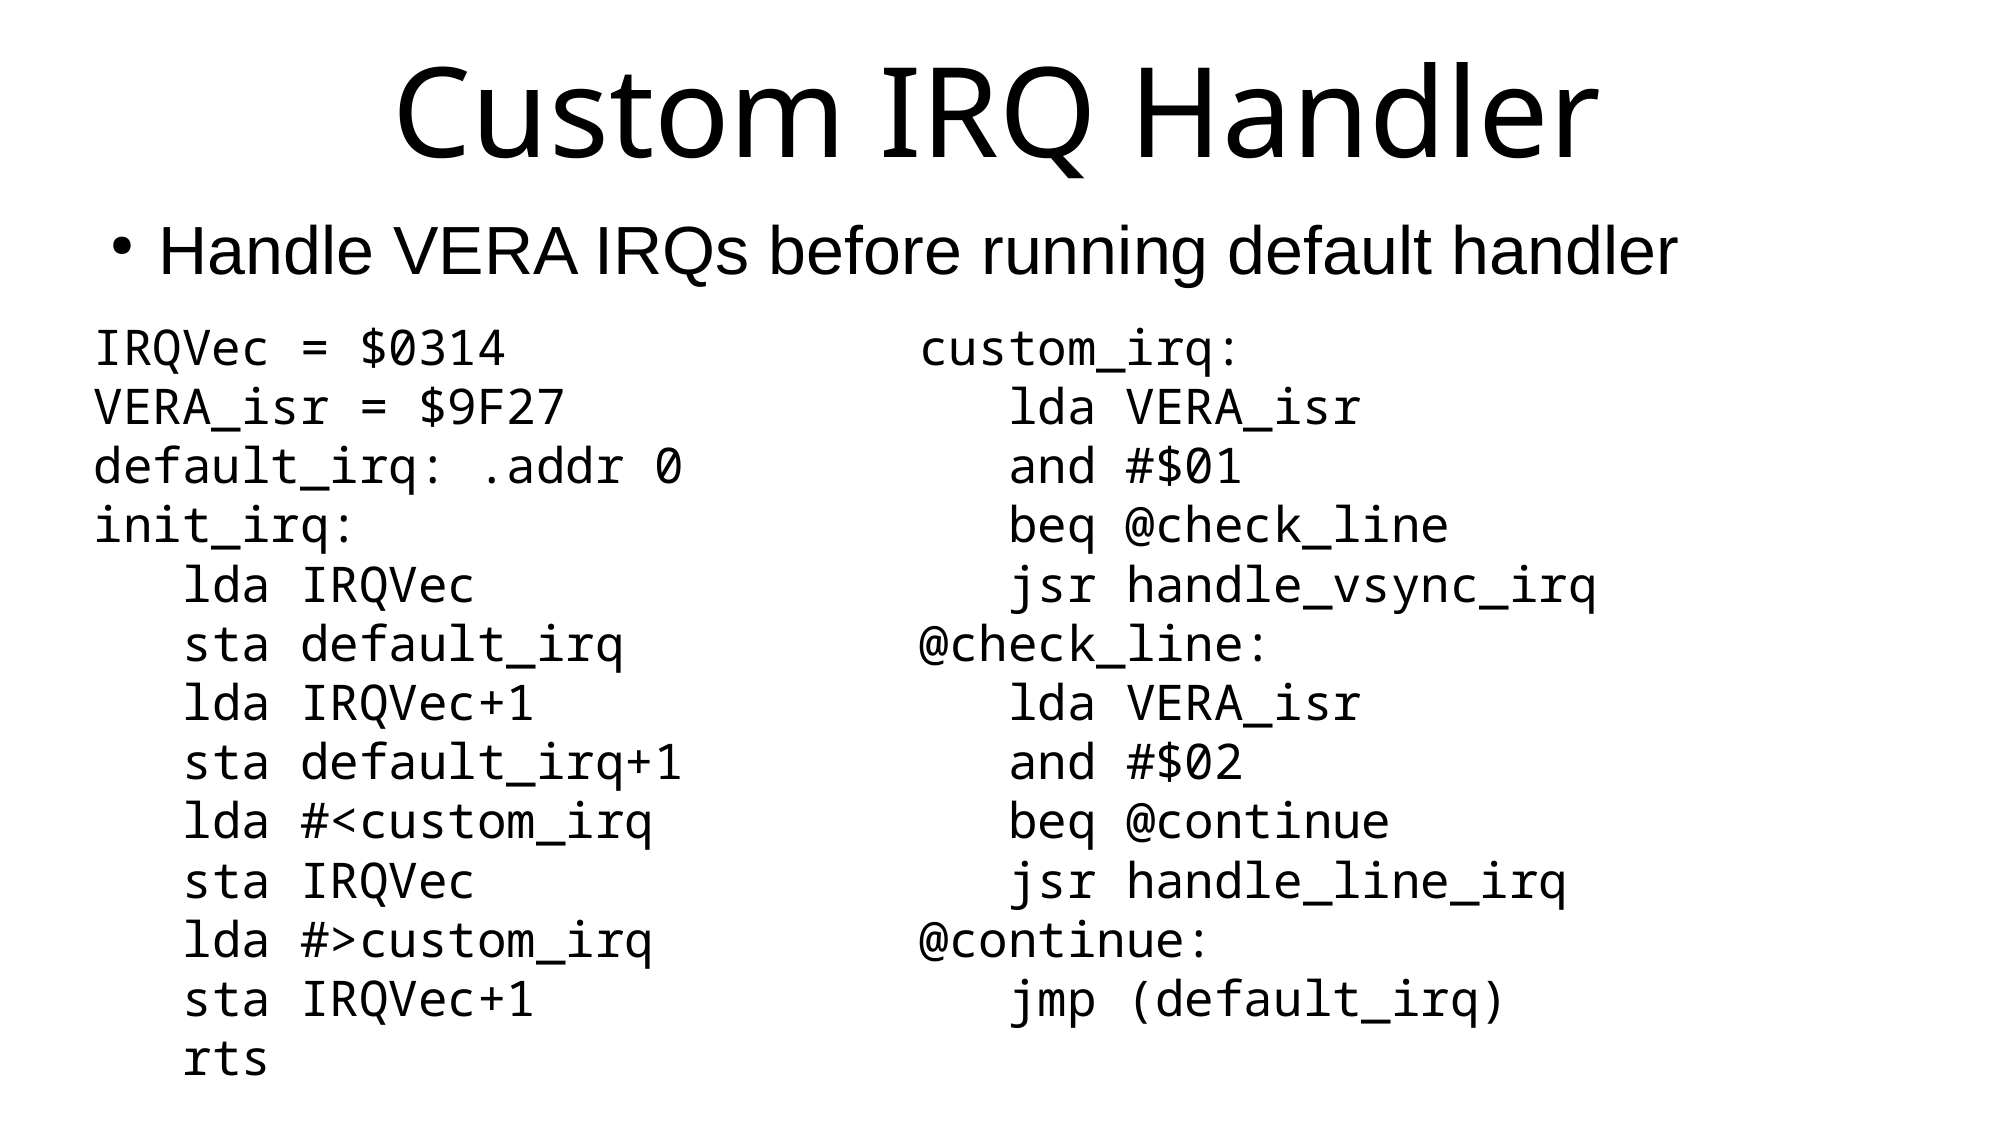

Custom IRQ Handler
# Handle VERA IRQs before running default handler
IRQVec = $0314 custom_irq:
VERA_isr = $9F27 lda VERA_isr
default_irq: .addr 0 and #$01
init_irq: beq @check_line
 lda IRQVec jsr handle_vsync_irq
 sta default_irq @check_line:
 lda IRQVec+1 lda VERA_isr
 sta default_irq+1 and #$02
 lda #<custom_irq beq @continue
 sta IRQVec jsr handle_line_irq
 lda #>custom_irq @continue:
 sta IRQVec+1 jmp (default_irq)
 rts